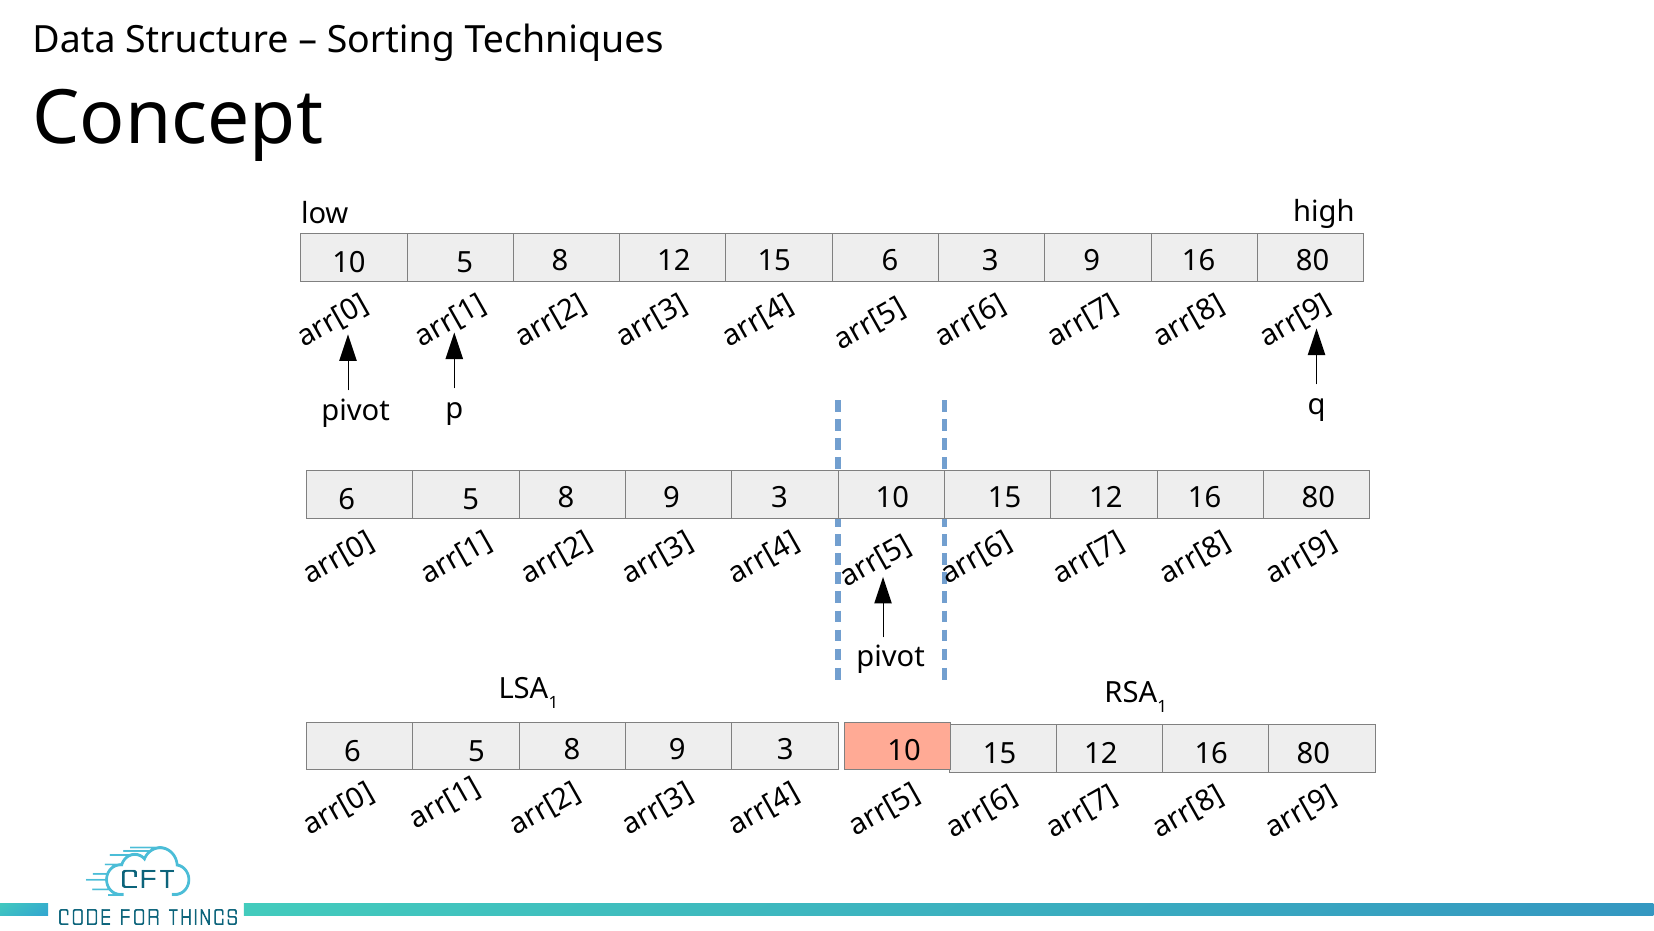

# Data Structure – Sorting Techniques Concept
high
low
8
12
15
6
3
9
16
80
arr[0]
arr[1]
arr[2]
arr[3]
arr[4]
arr[6]
arr[7]
arr[8]
arr[9]
arr[5]
10
5
q
p
pivot
8
9
10
15
12
16
80
 3
arr[0]
arr[1]
arr[2]
arr[3]
arr[4]
arr[6]
arr[7]
arr[8]
arr[9]
arr[5]
6
5
pivot
LSA1
8
9
 3
arr[1]
arr[4]
arr[3]
arr[0]
arr[2]
6
5
RSA1
arr[7]
arr[9]
arr[6]
arr[8]
15
12
16
80
10
arr[5]